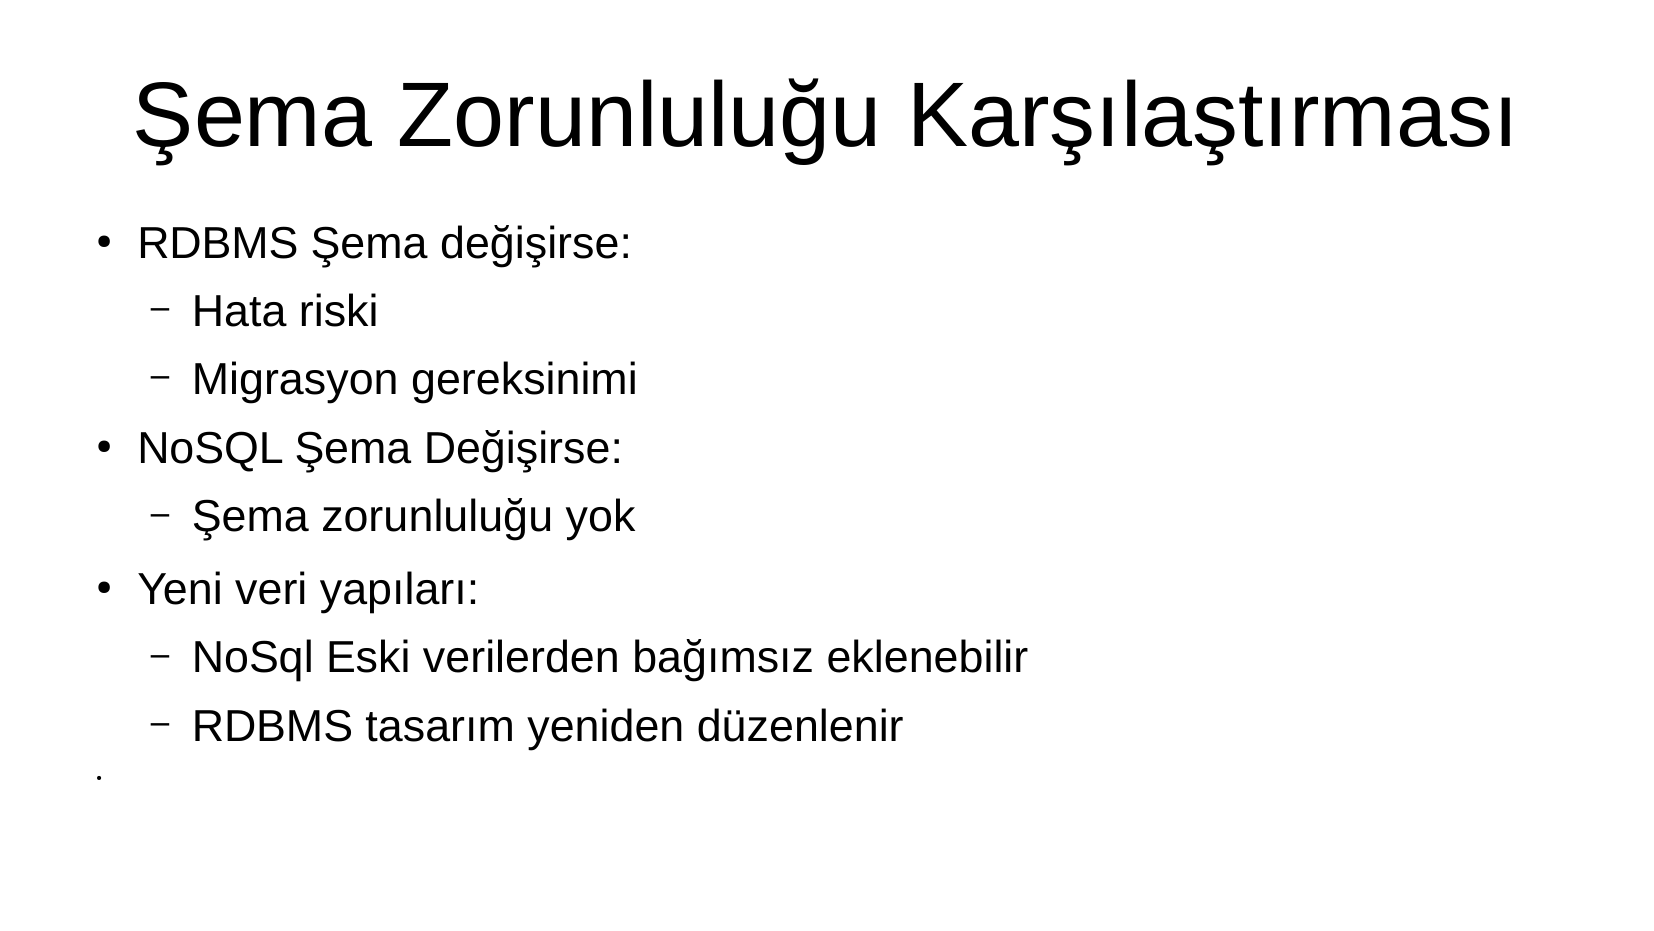

# Şema Zorunluluğu Karşılaştırması
RDBMS Şema değişirse:
Hata riski
Migrasyon gereksinimi
NoSQL Şema Değişirse:
Şema zorunluluğu yok
Yeni veri yapıları:
NoSql Eski verilerden bağımsız eklenebilir
RDBMS tasarım yeniden düzenlenir